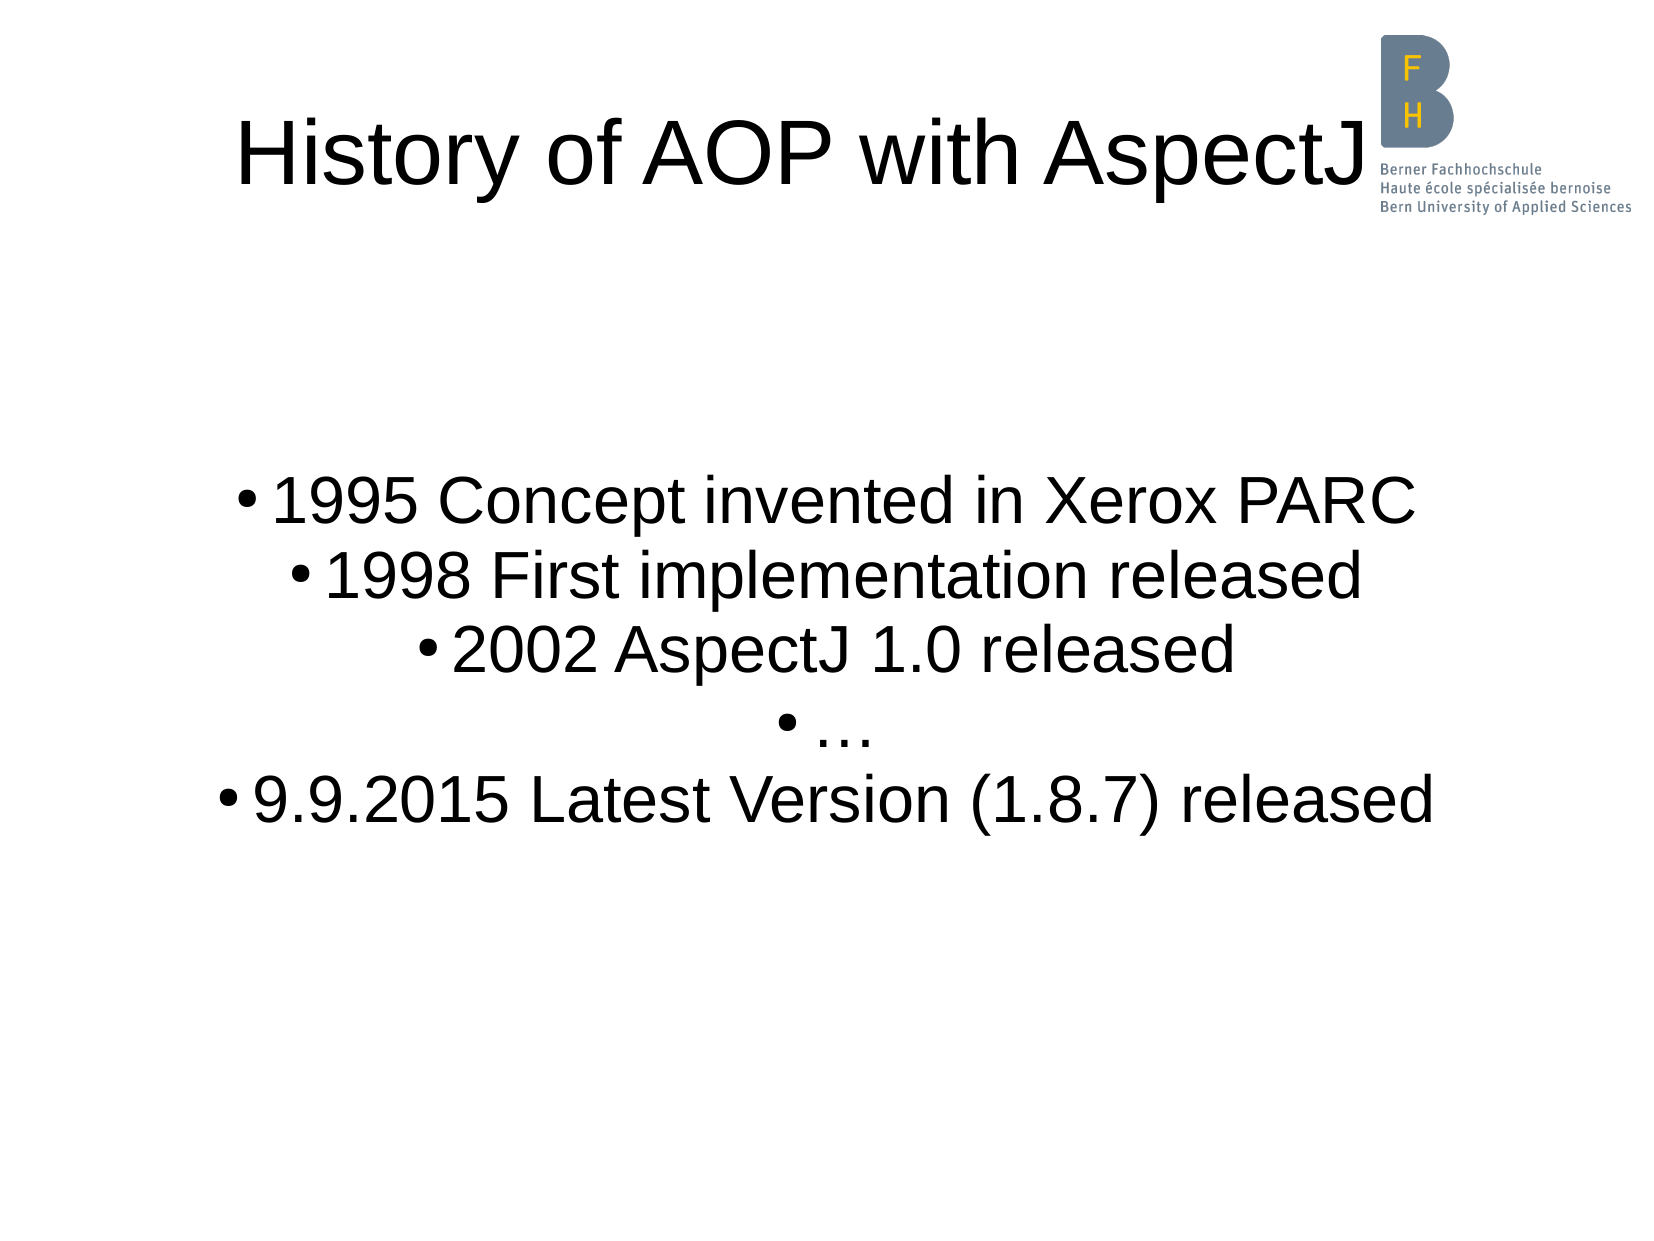

# History of AOP with AspectJ
1995 Concept invented in Xerox PARC
1998 First implementation released
2002 AspectJ 1.0 released
…
9.9.2015 Latest Version (1.8.7) released